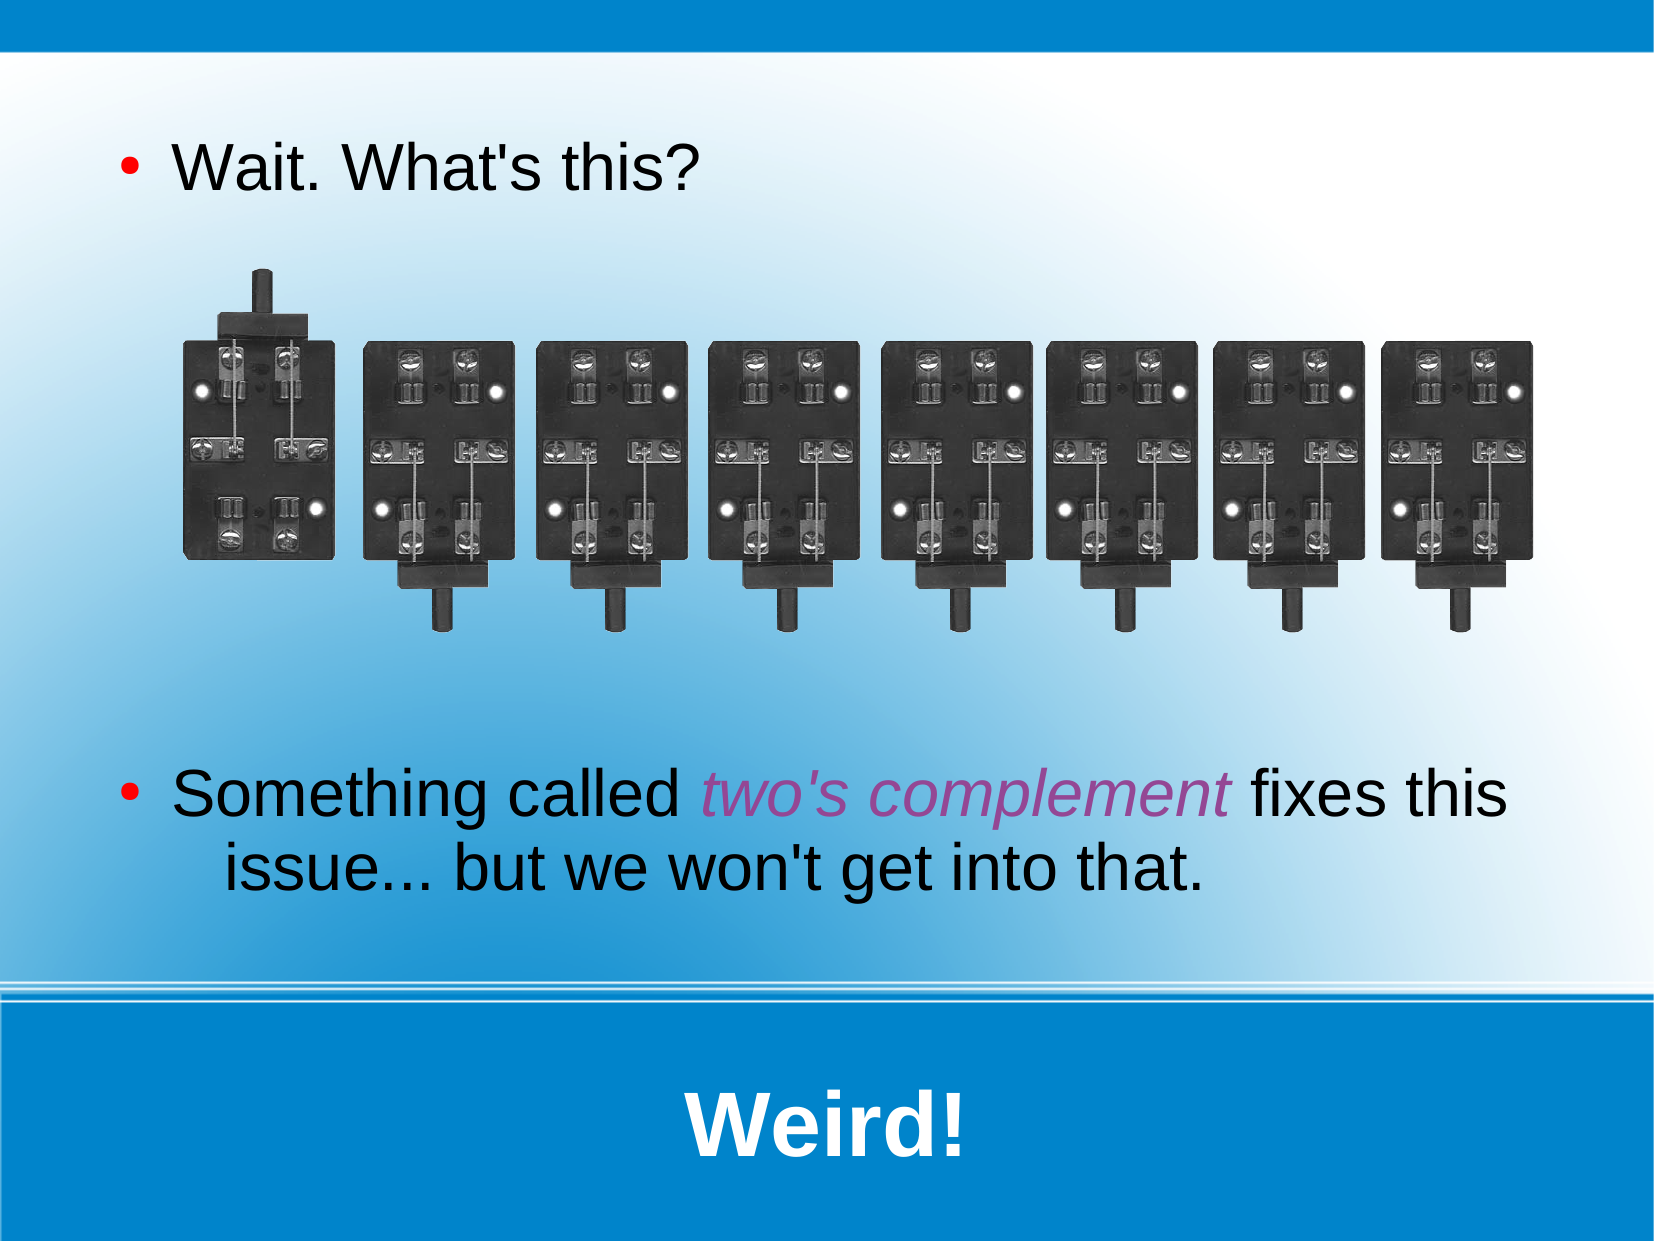

Wait. What's this?
Something called two's complement fixes this issue... but we won't get into that.
# Weird!